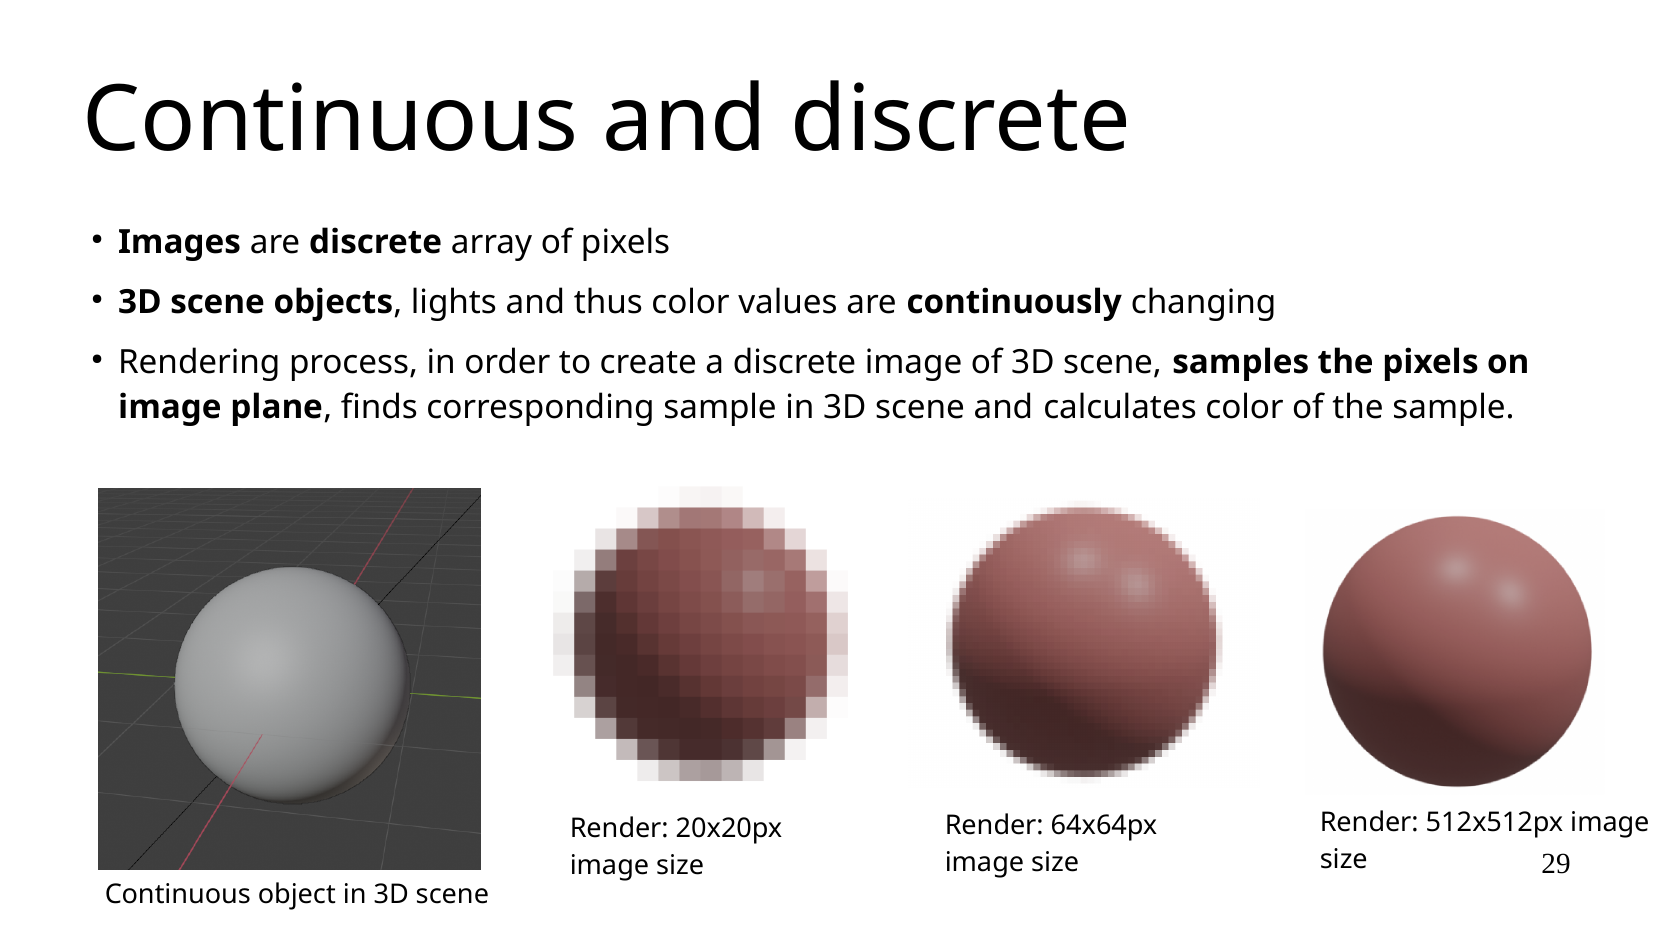

# Continuous and discrete
Images are discrete array of pixels
3D scene objects, lights and thus color values are continuously changing
Rendering process, in order to create a discrete image of 3D scene, samples the pixels on image plane, finds corresponding sample in 3D scene and calculates color of the sample.
Render: 512x512px image size
Render: 64x64px image size
Render: 20x20px image size
29
Continuous object in 3D scene